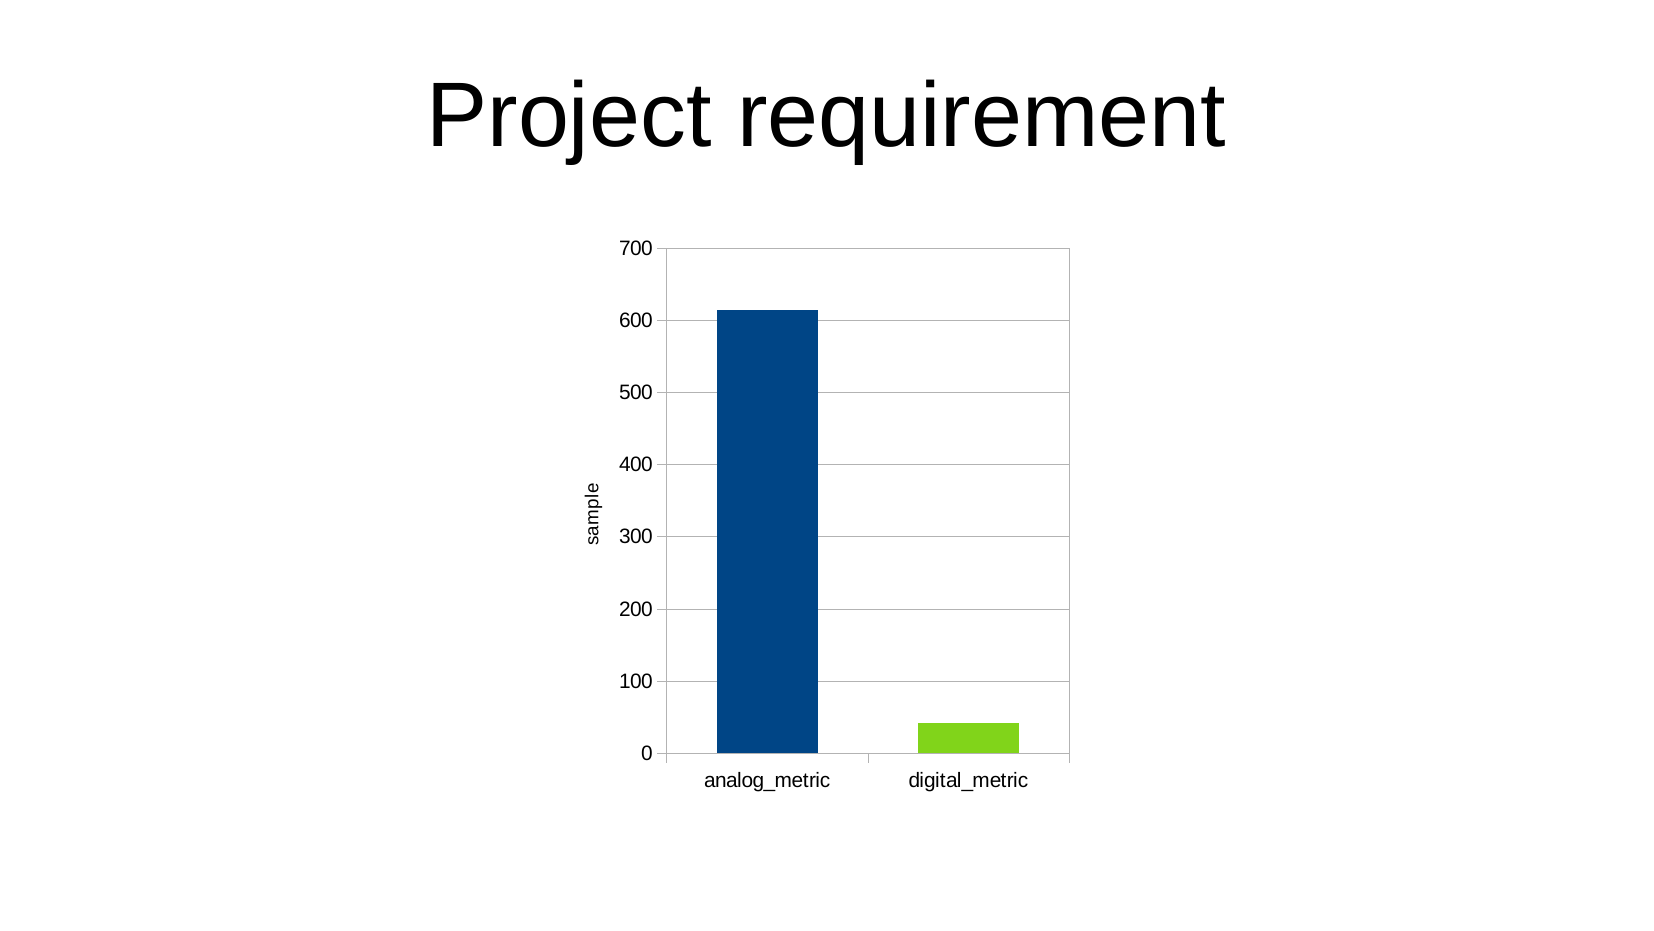

# Project requirement
### Chart
| Category | sample |
|---|---|
| analog_metric | 614.0 |
| digital_metric | 42.0 |